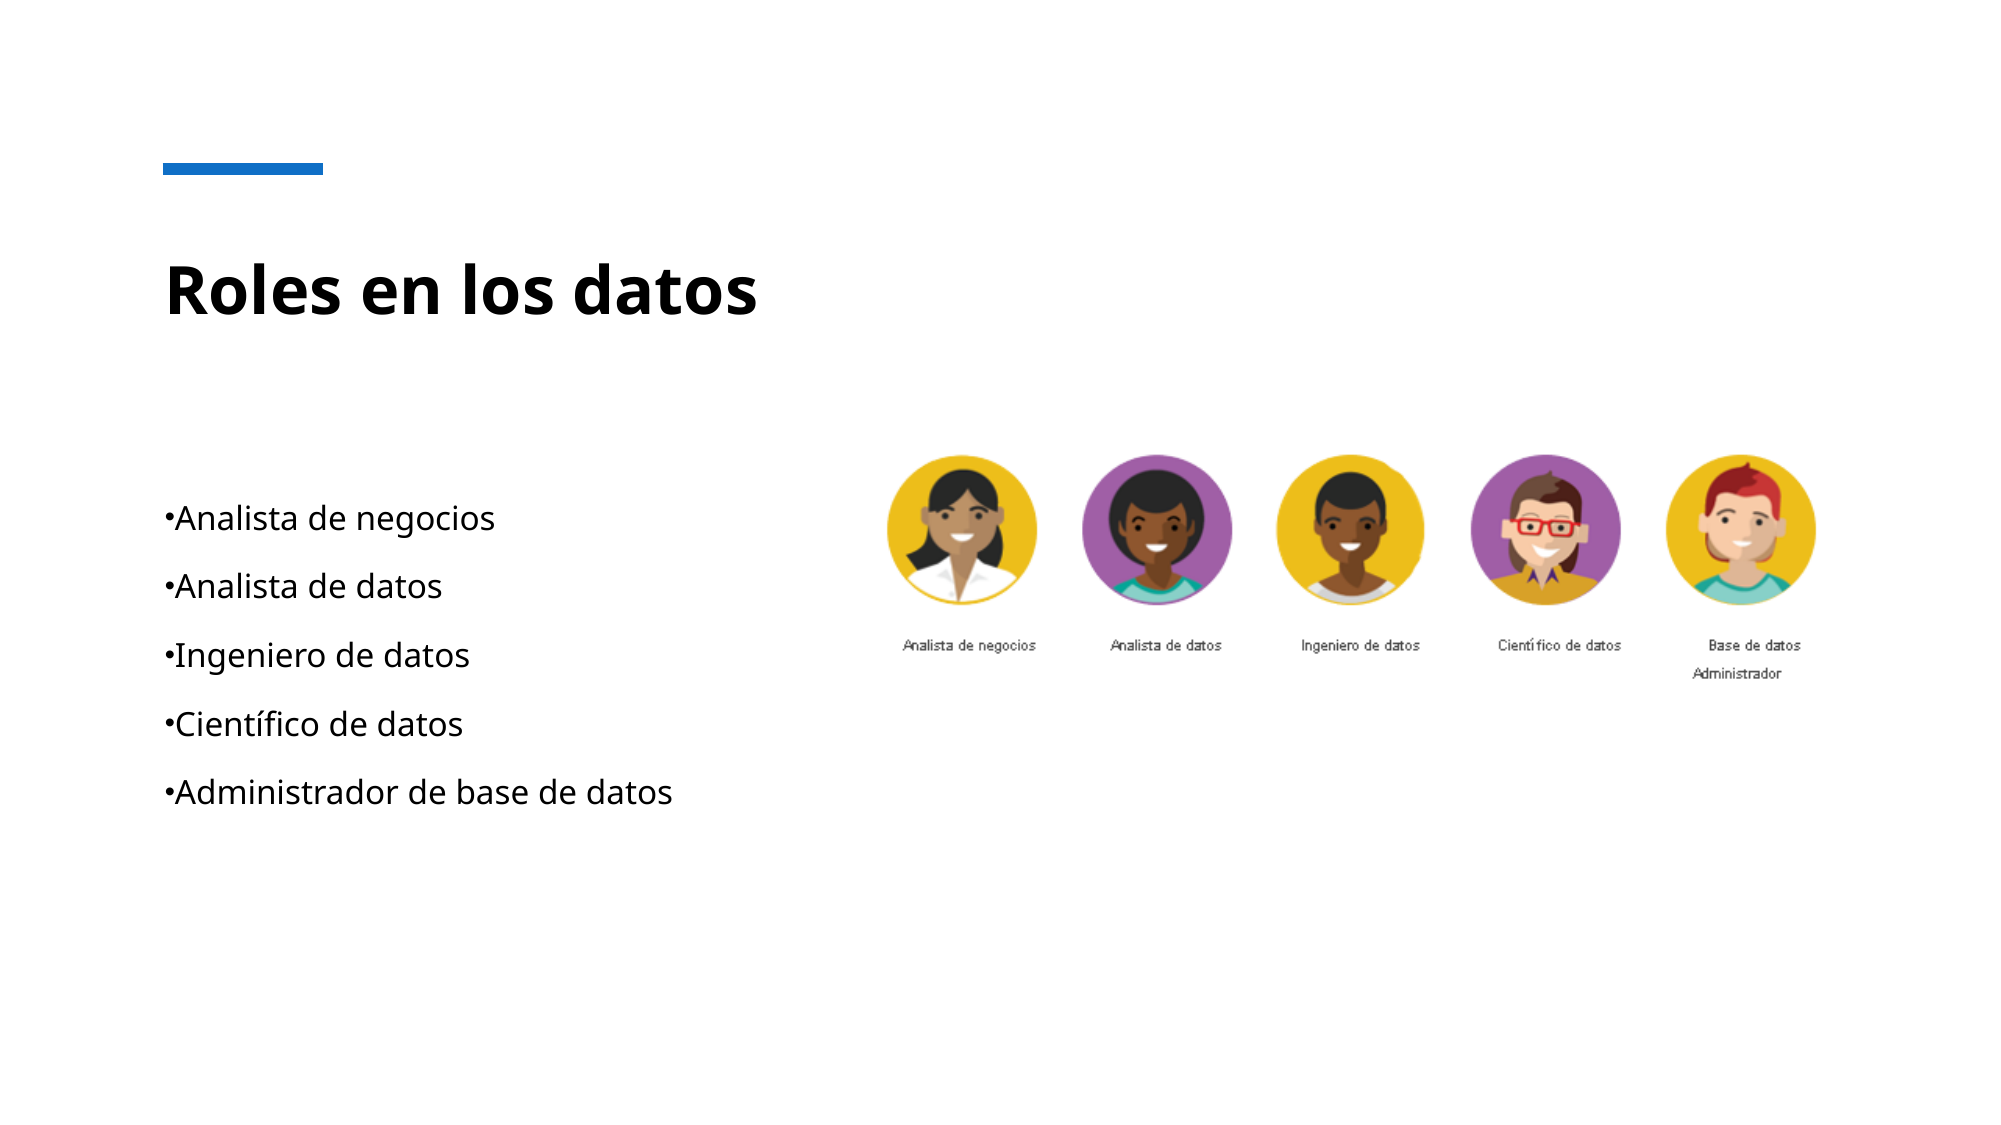

# Roles en los datos
Analista de negocios
Analista de datos
Ingeniero de datos
Científico de datos
Administrador de base de datos